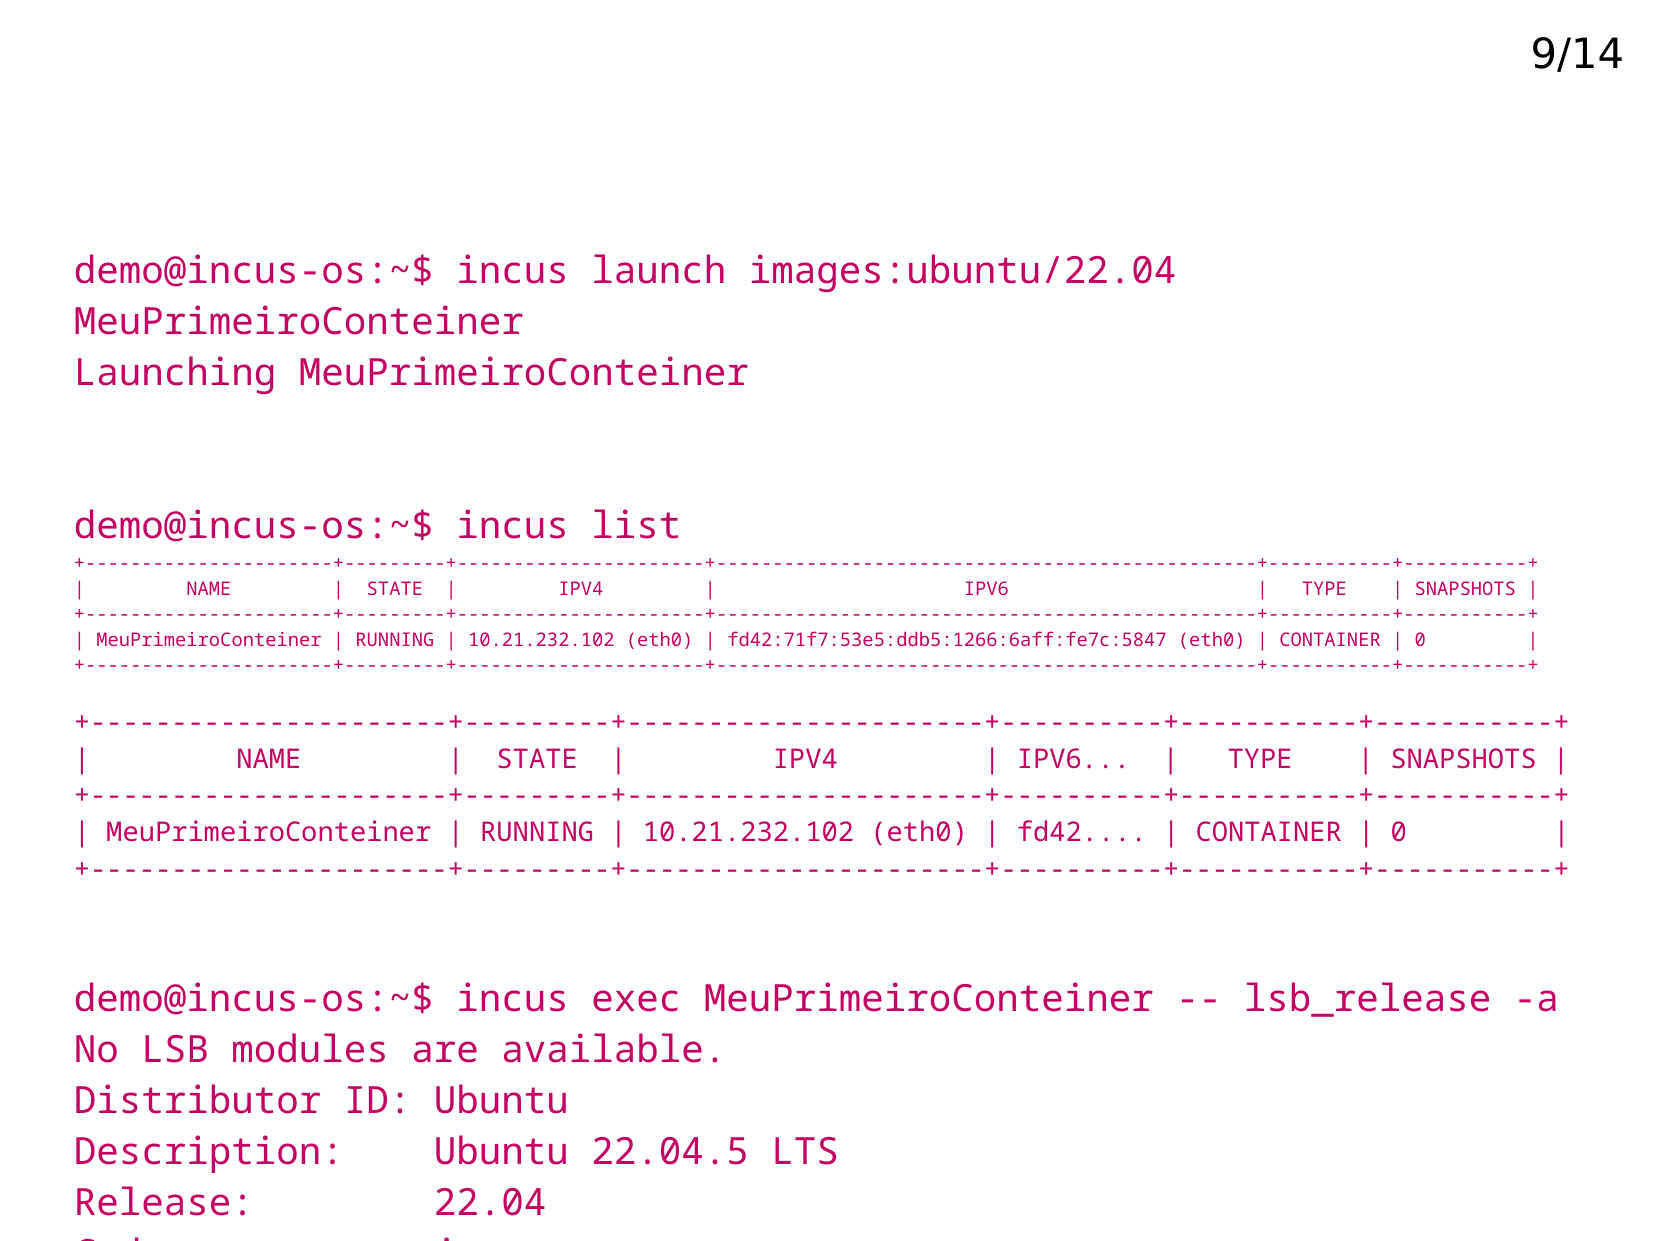

#
9
demo@incus-os:~$ incus launch images:ubuntu/22.04 MeuPrimeiroConteiner
Launching MeuPrimeiroConteiner
demo@incus-os:~$ incus list
+----------------------+---------+----------------------+------------------------------------------------+-----------+-----------+
| NAME | STATE | IPV4 | IPV6 | TYPE | SNAPSHOTS |
+----------------------+---------+----------------------+------------------------------------------------+-----------+-----------+
| MeuPrimeiroConteiner | RUNNING | 10.21.232.102 (eth0) | fd42:71f7:53e5:ddb5:1266:6aff:fe7c:5847 (eth0) | CONTAINER | 0 |
+----------------------+---------+----------------------+------------------------------------------------+-----------+-----------+
+----------------------+---------+----------------------+----------+-----------+-----------+
| NAME | STATE | IPV4 | IPV6... | TYPE | SNAPSHOTS |
+----------------------+---------+----------------------+----------+-----------+-----------+
| MeuPrimeiroConteiner | RUNNING | 10.21.232.102 (eth0) | fd42.... | CONTAINER | 0 |
+----------------------+---------+----------------------+----------+-----------+-----------+
demo@incus-os:~$ incus exec MeuPrimeiroConteiner -- lsb_release -a
No LSB modules are available.
Distributor ID: Ubuntu
Description: Ubuntu 22.04.5 LTS
Release: 22.04
Codename: jammy